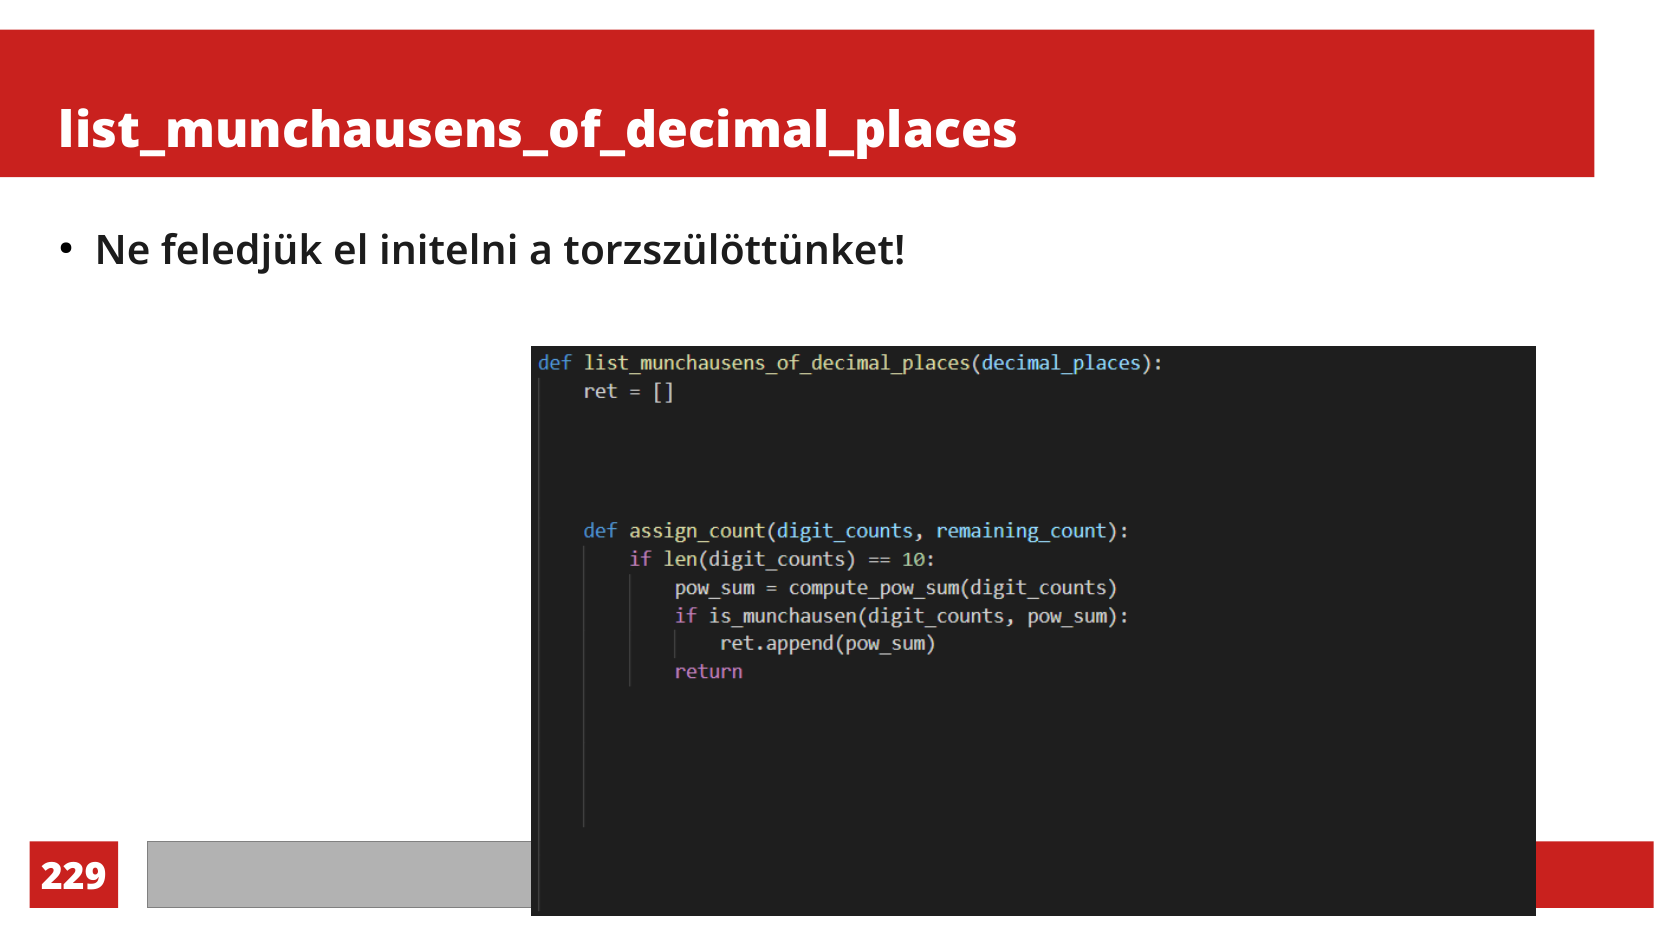

# list_munchausens_of_decimal_places
Ne feledjük el initelni a torzszülöttünket!
229